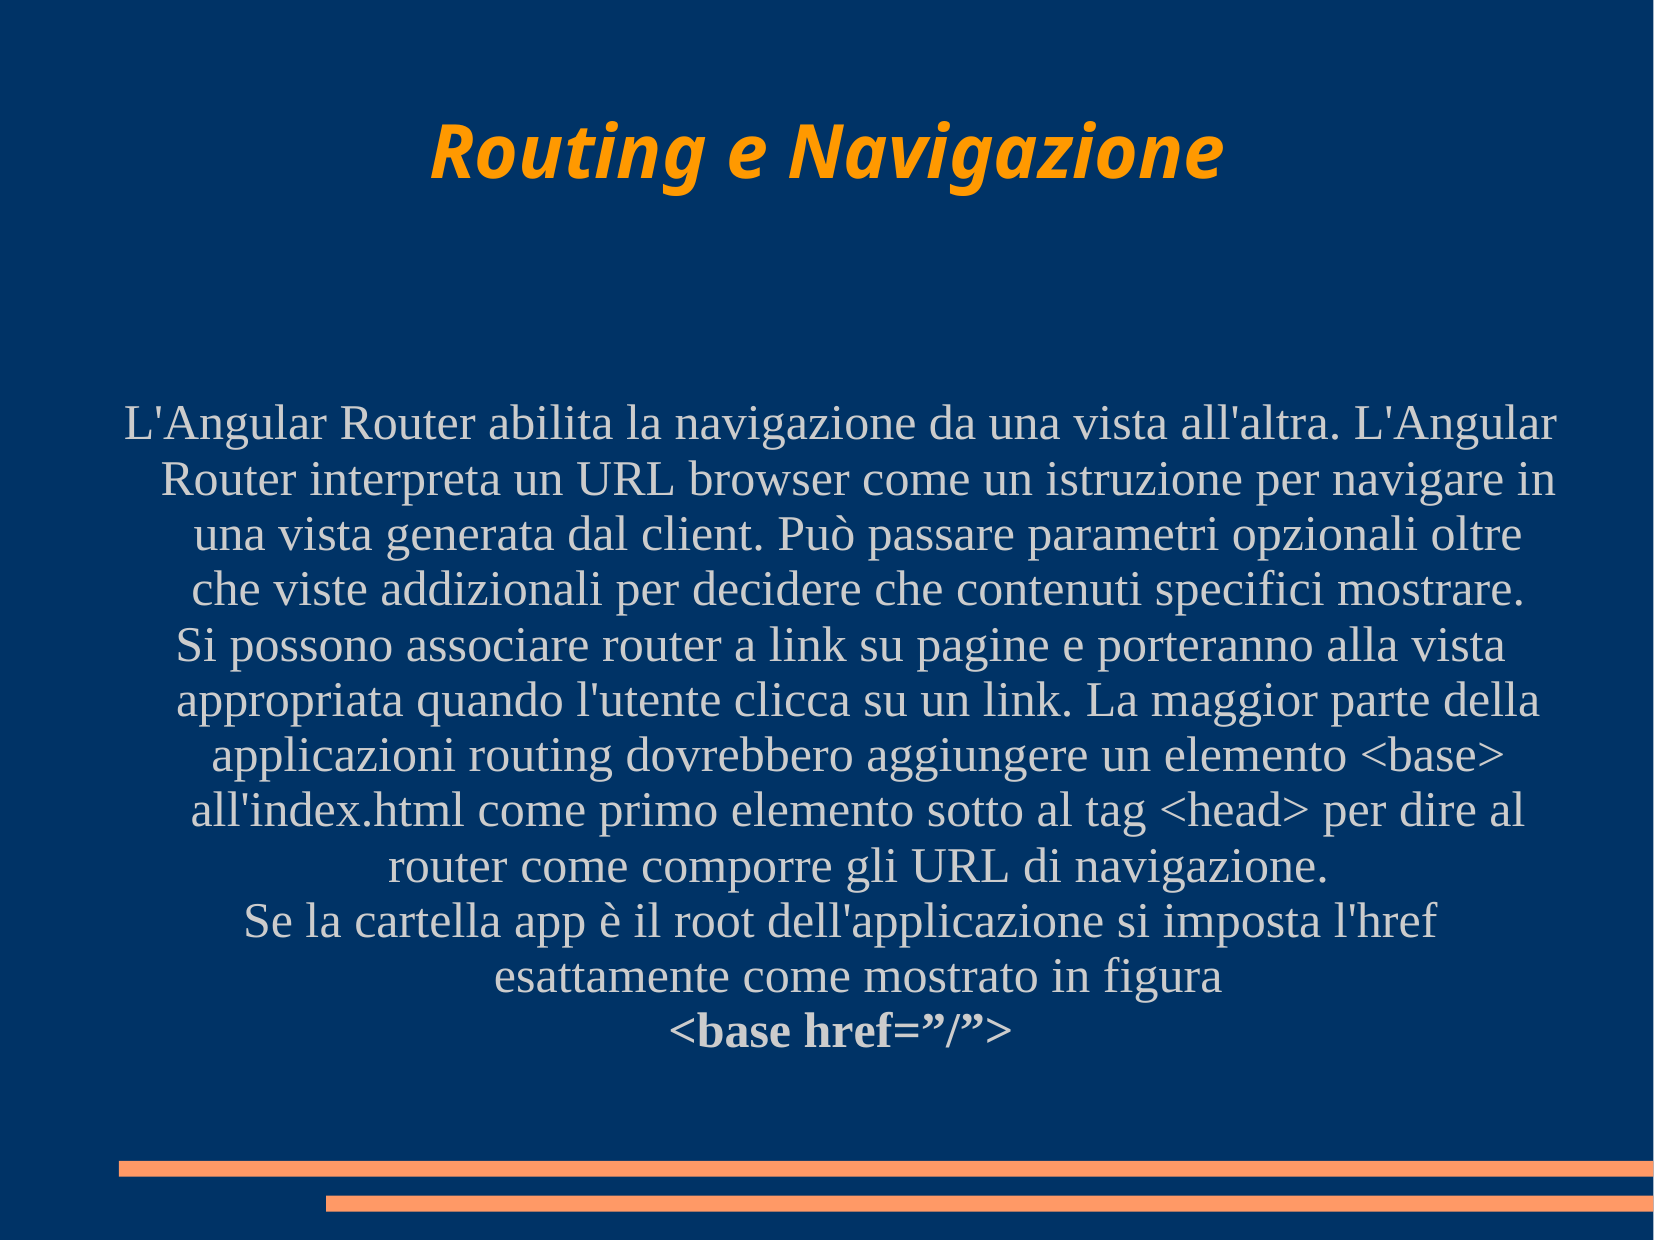

# Routing e Navigazione
L'Angular Router abilita la navigazione da una vista all'altra. L'Angular Router interpreta un URL browser come un istruzione per navigare in una vista generata dal client. Può passare parametri opzionali oltre che viste addizionali per decidere che contenuti specifici mostrare.
Si possono associare router a link su pagine e porteranno alla vista appropriata quando l'utente clicca su un link. La maggior parte della applicazioni routing dovrebbero aggiungere un elemento <base> all'index.html come primo elemento sotto al tag <head> per dire al router come comporre gli URL di navigazione.
Se la cartella app è il root dell'applicazione si imposta l'href esattamente come mostrato in figura
<base href=”/”>